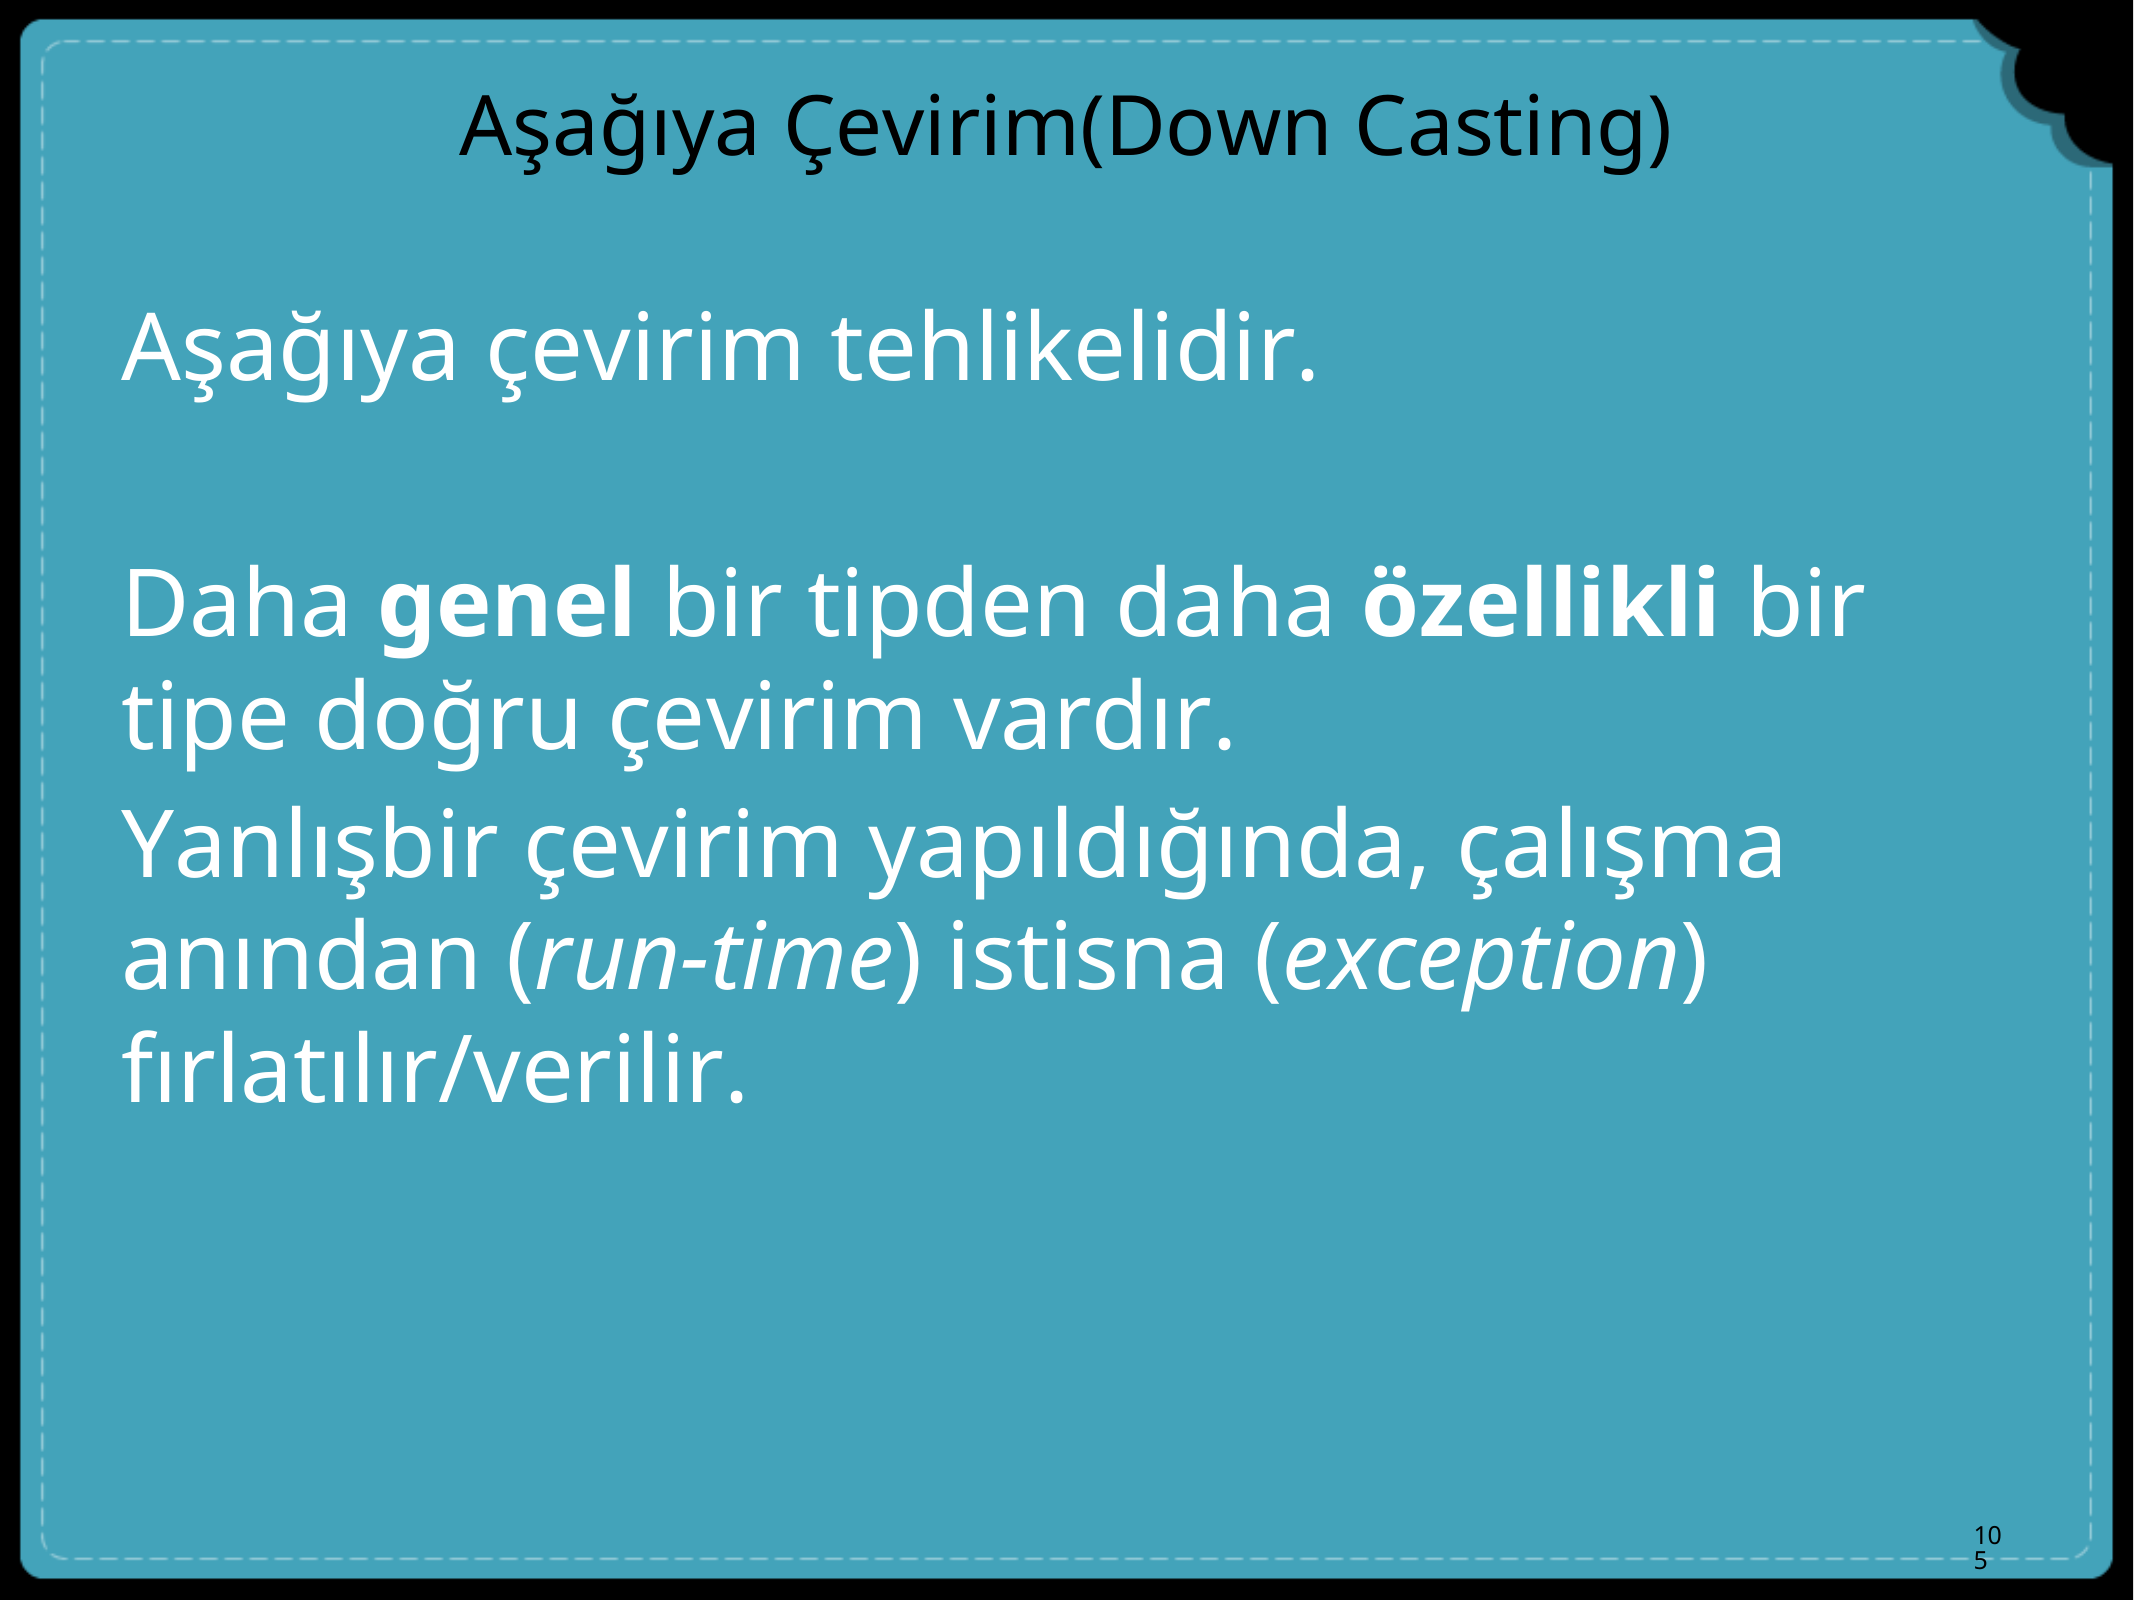

# Aşağıya Çevirim(Down Casting)
Aşağıya çevirim tehlikelidir.
Daha genel bir tipden daha özellikli bir tipe doğru çevirim vardır.
Yanlışbir çevirim yapıldığında, çalışma anından (run-time) istisna (exception) fırlatılır/verilir.
105